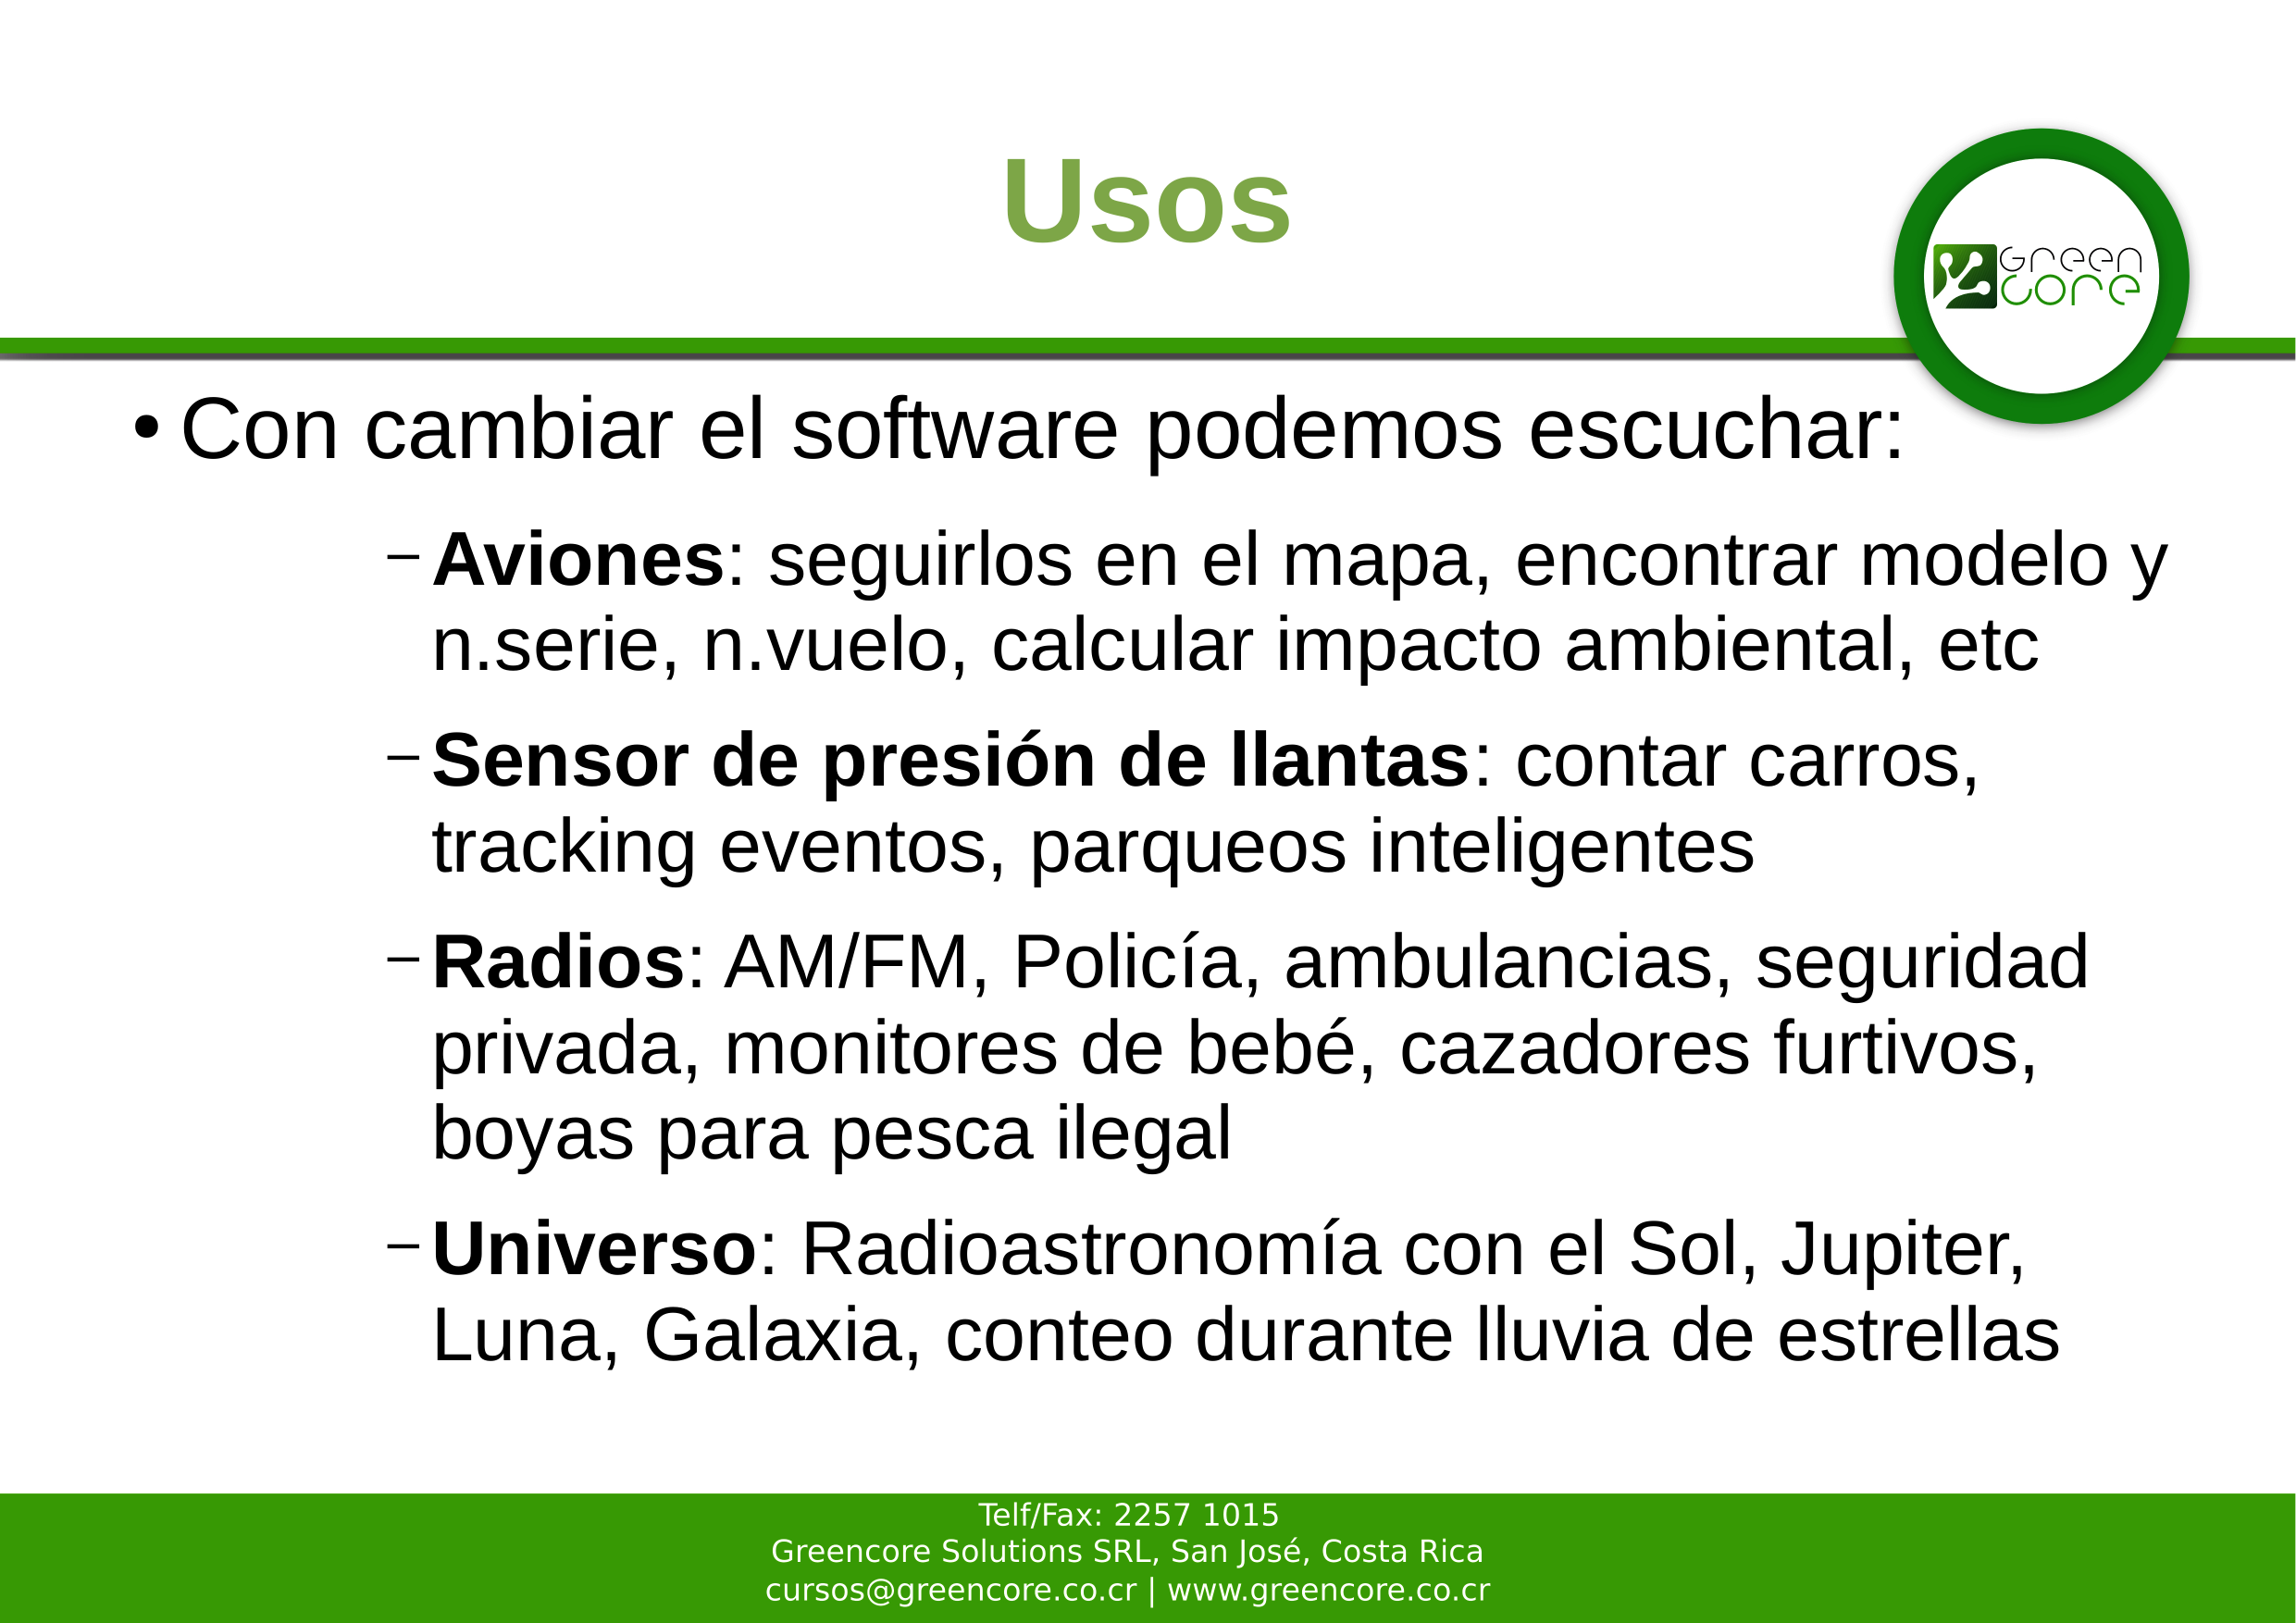

# Usos
Con cambiar el software podemos escuchar:
Aviones: seguirlos en el mapa, encontrar modelo y n.serie, n.vuelo, calcular impacto ambiental, etc
Sensor de presión de llantas: contar carros, tracking eventos, parqueos inteligentes
Radios: AM/FM, Policía, ambulancias, seguridad privada, monitores de bebé, cazadores furtivos, boyas para pesca ilegal
Universo: Radioastronomía con el Sol, Jupiter, Luna, Galaxia, conteo durante lluvia de estrellas